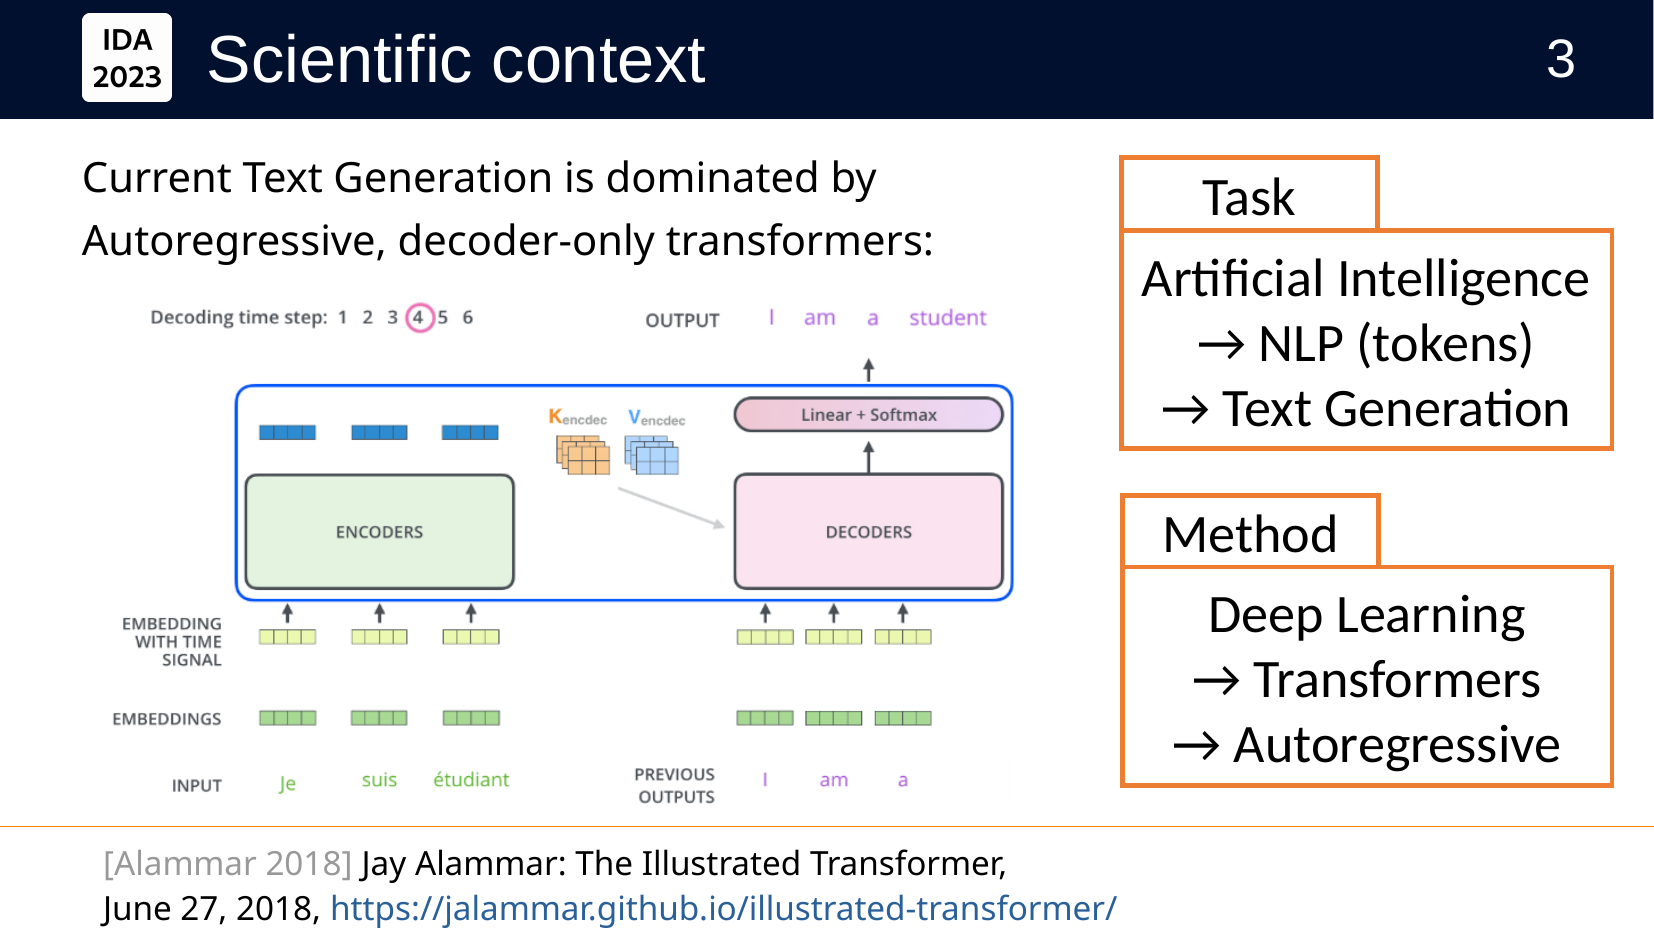

# Scientific context
Current Text Generation is dominated by
Autoregressive, decoder-only transformers:
Task
Artificial Intelligence
→ NLP (tokens)
→ Text Generation
Method
Deep Learning
→ Transformers
→ Autoregressive
[Alammar 2018] Jay Alammar: The Illustrated Transformer,
June 27, 2018, https://jalammar.github.io/illustrated-transformer/